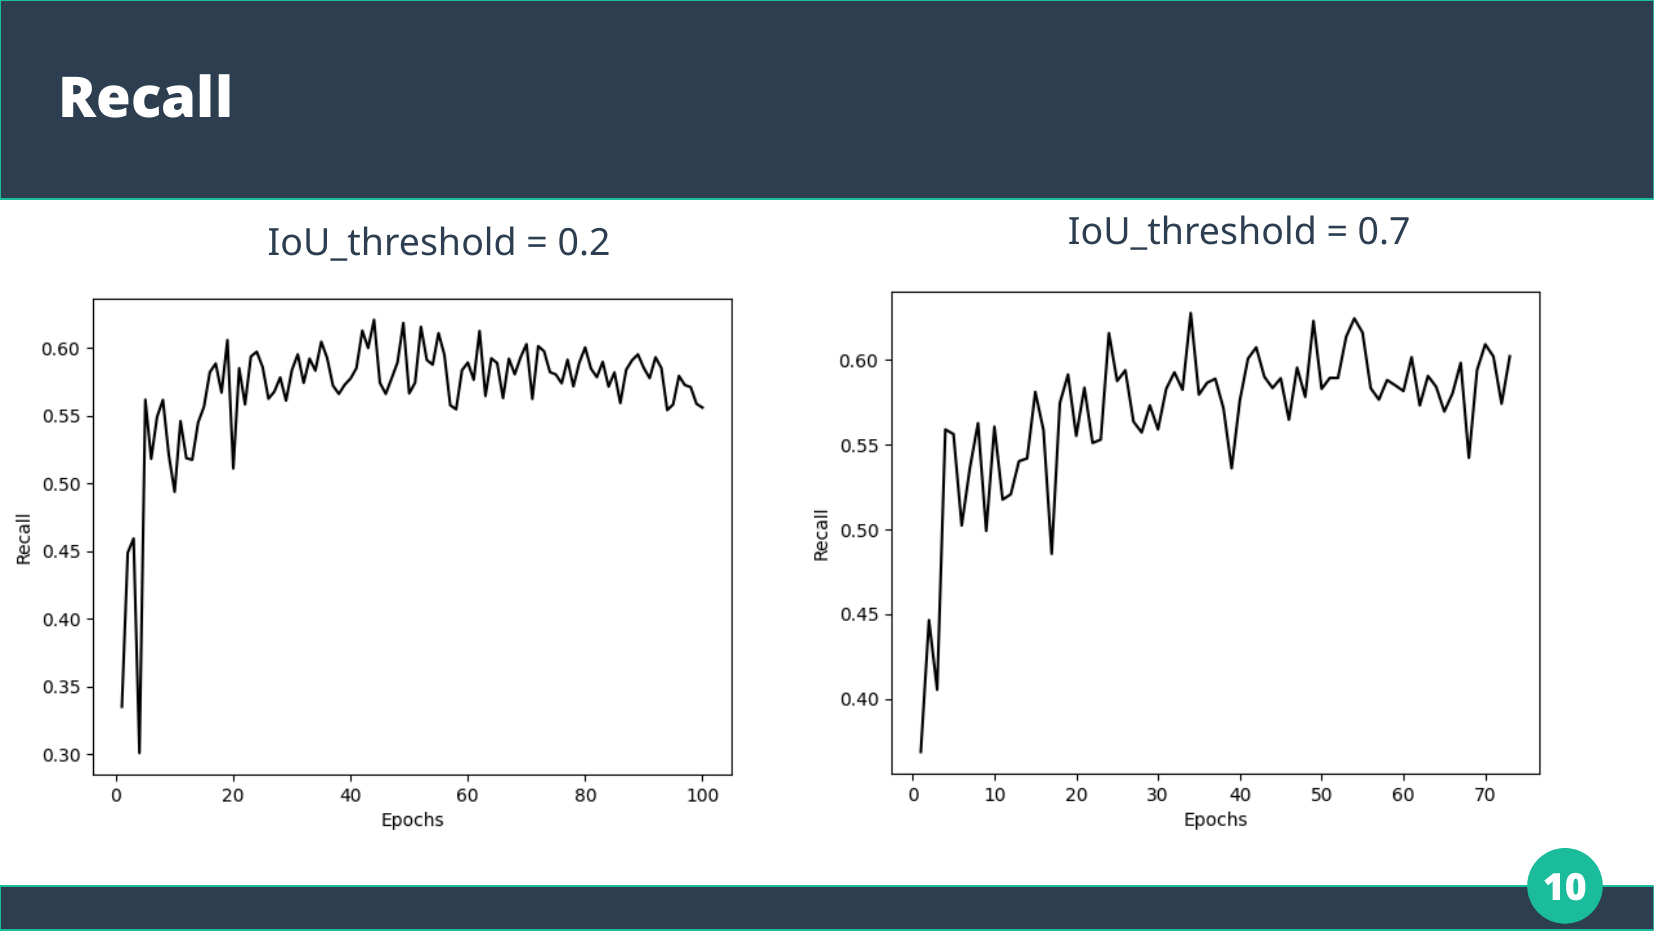

# Recall
IoU_threshold = 0.2
IoU_threshold = 0.7
10